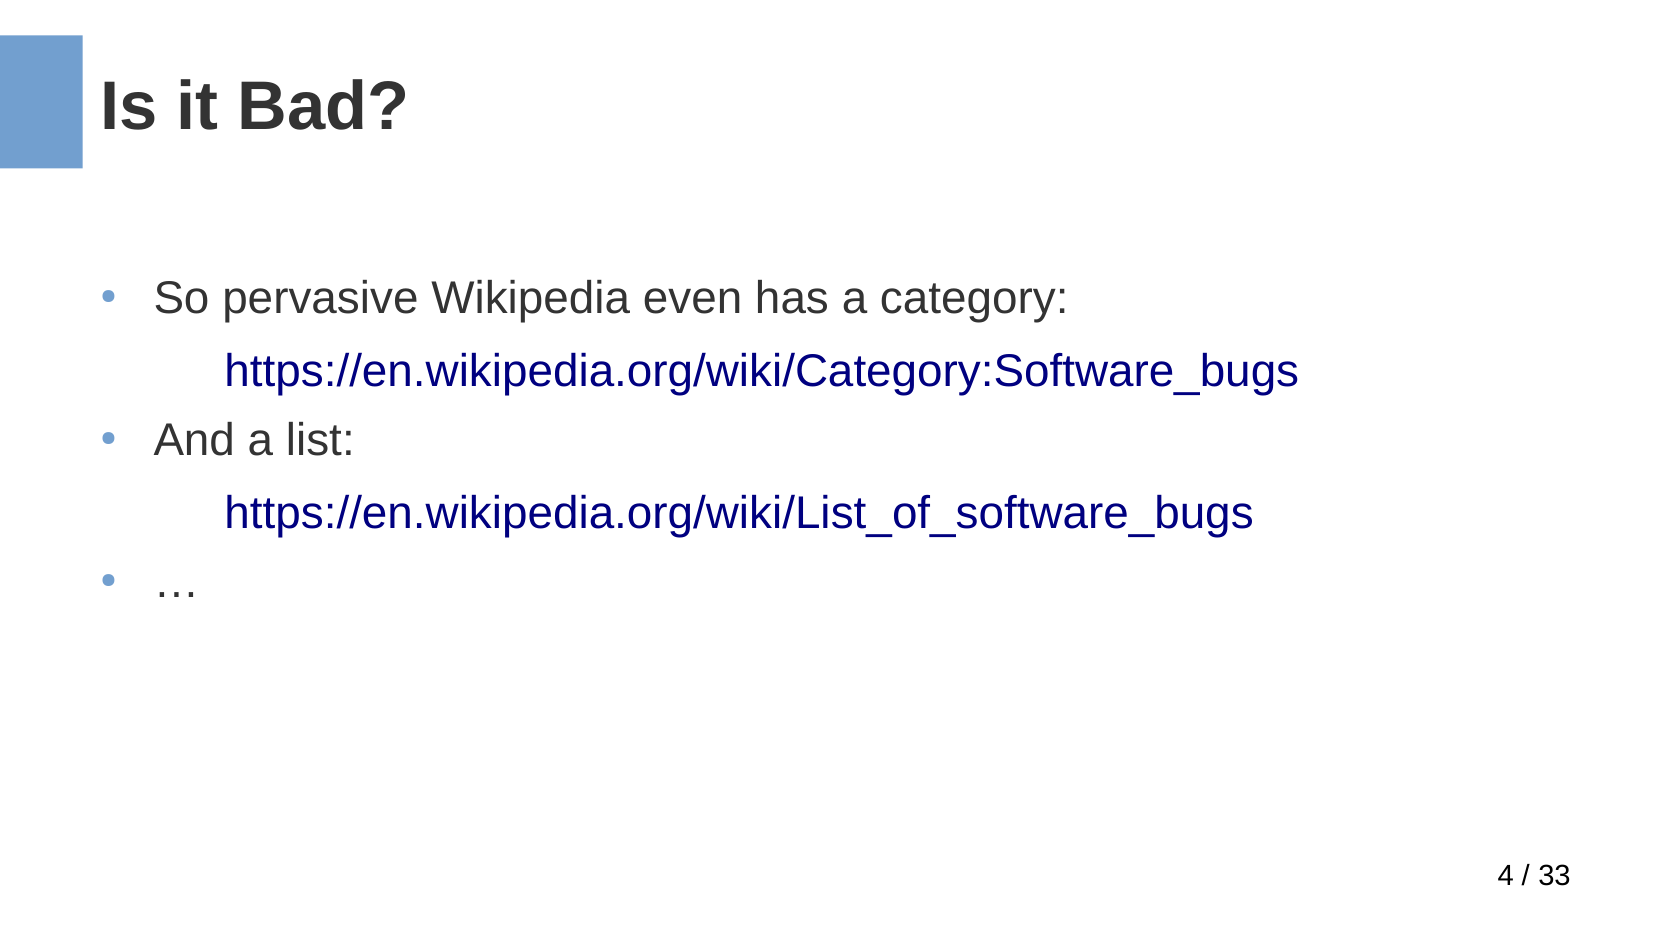

# Is it Bad?
So pervasive Wikipedia even has a category:
https://en.wikipedia.org/wiki/Category:Software_bugs
And a list:
https://en.wikipedia.org/wiki/List_of_software_bugs
…
4